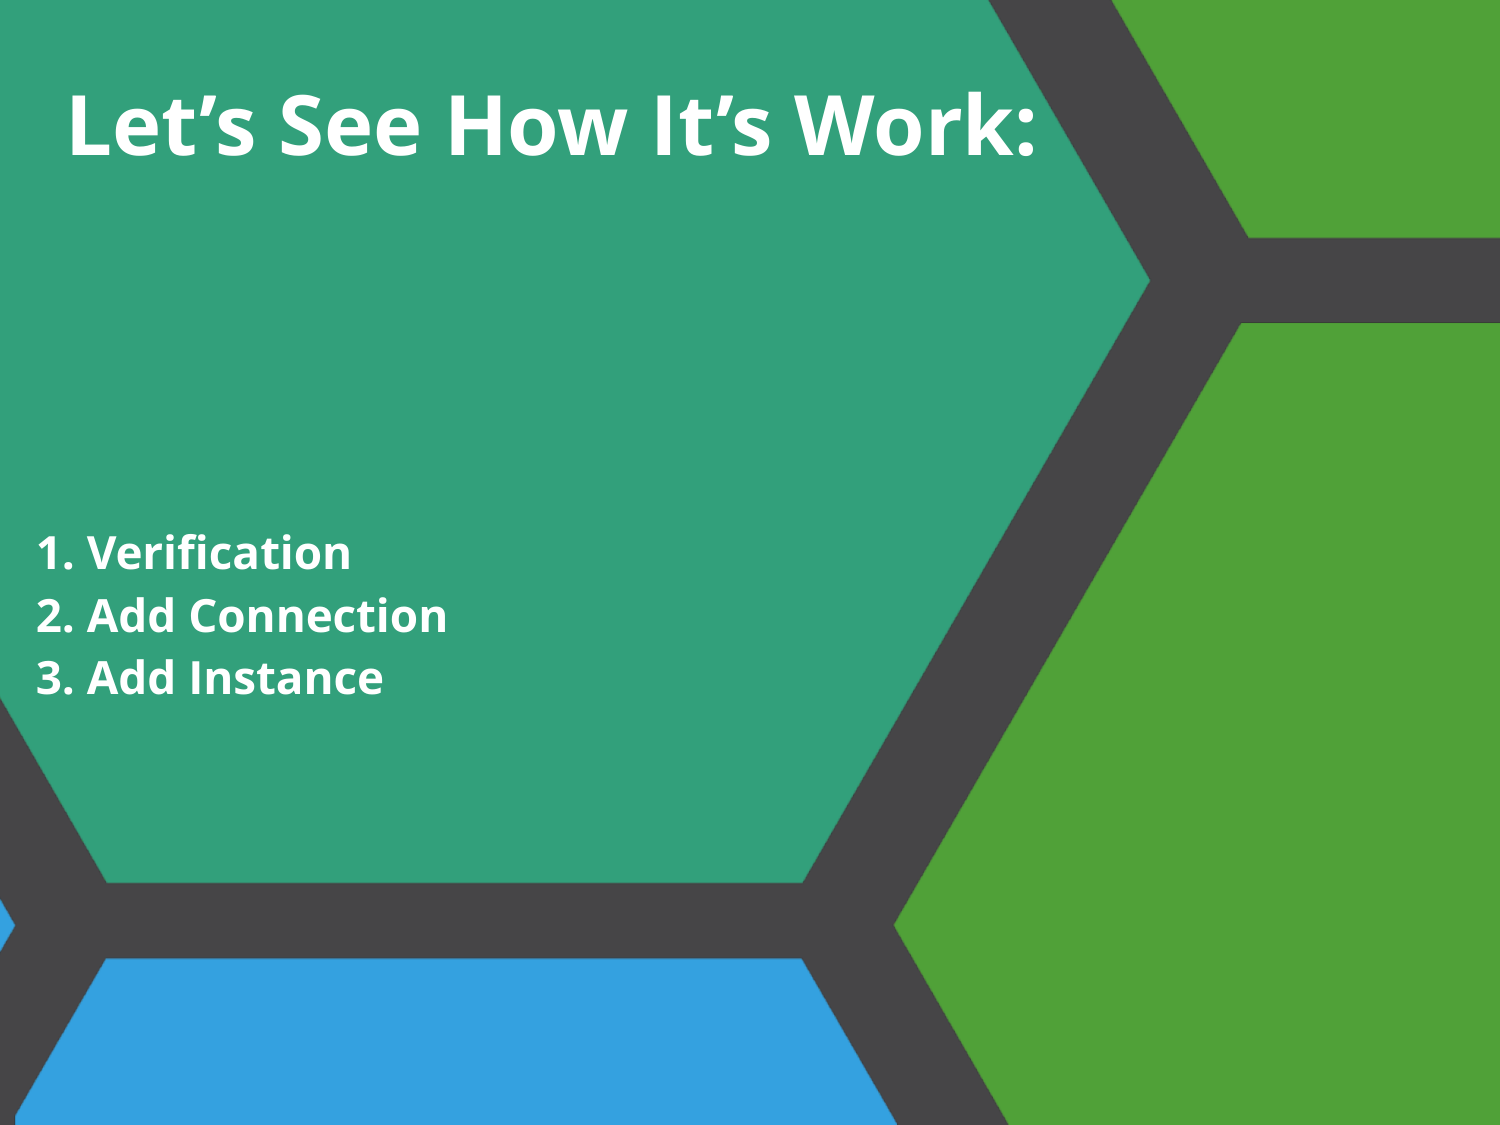

# Let’s See How It’s Work: 1. Verification 2. Add Connection 3. Add Instance